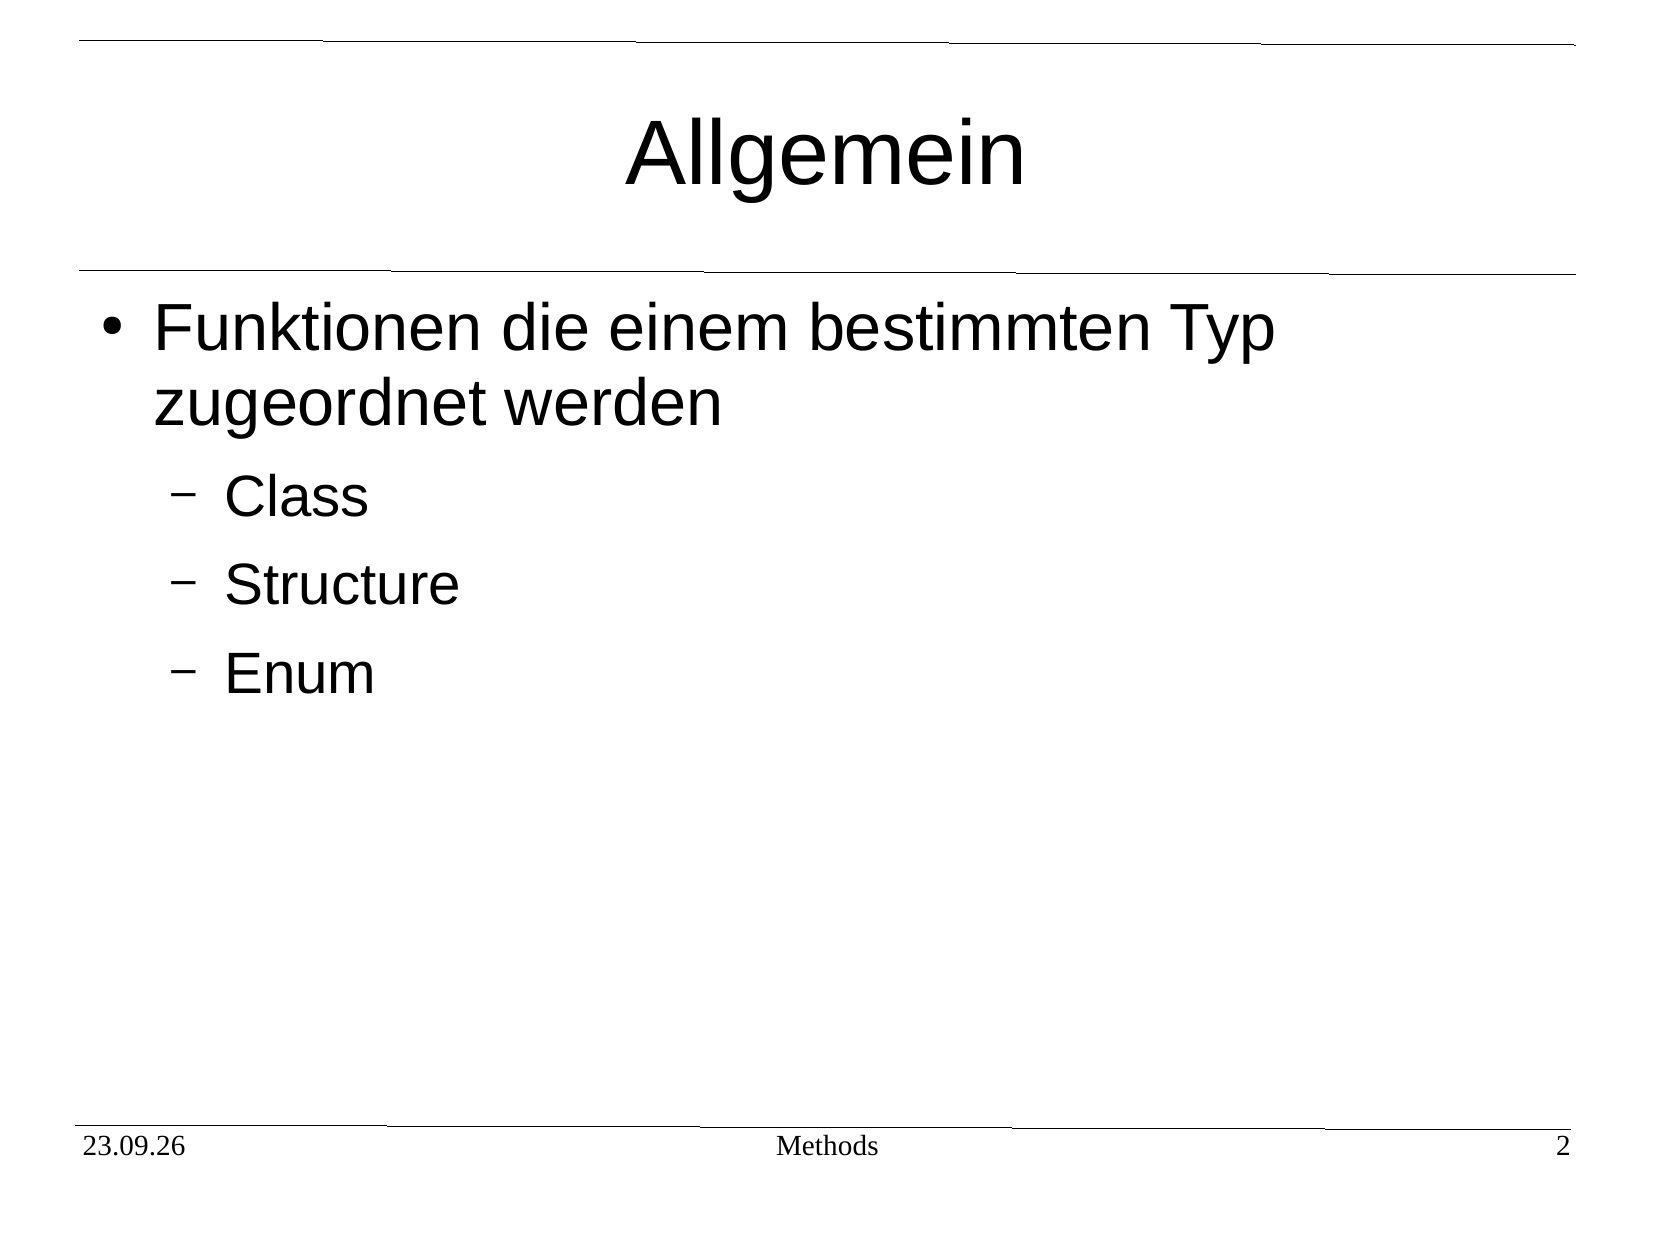

# Allgemein
Funktionen die einem bestimmten Typ zugeordnet werden
Class
Structure
Enum
Methods
2